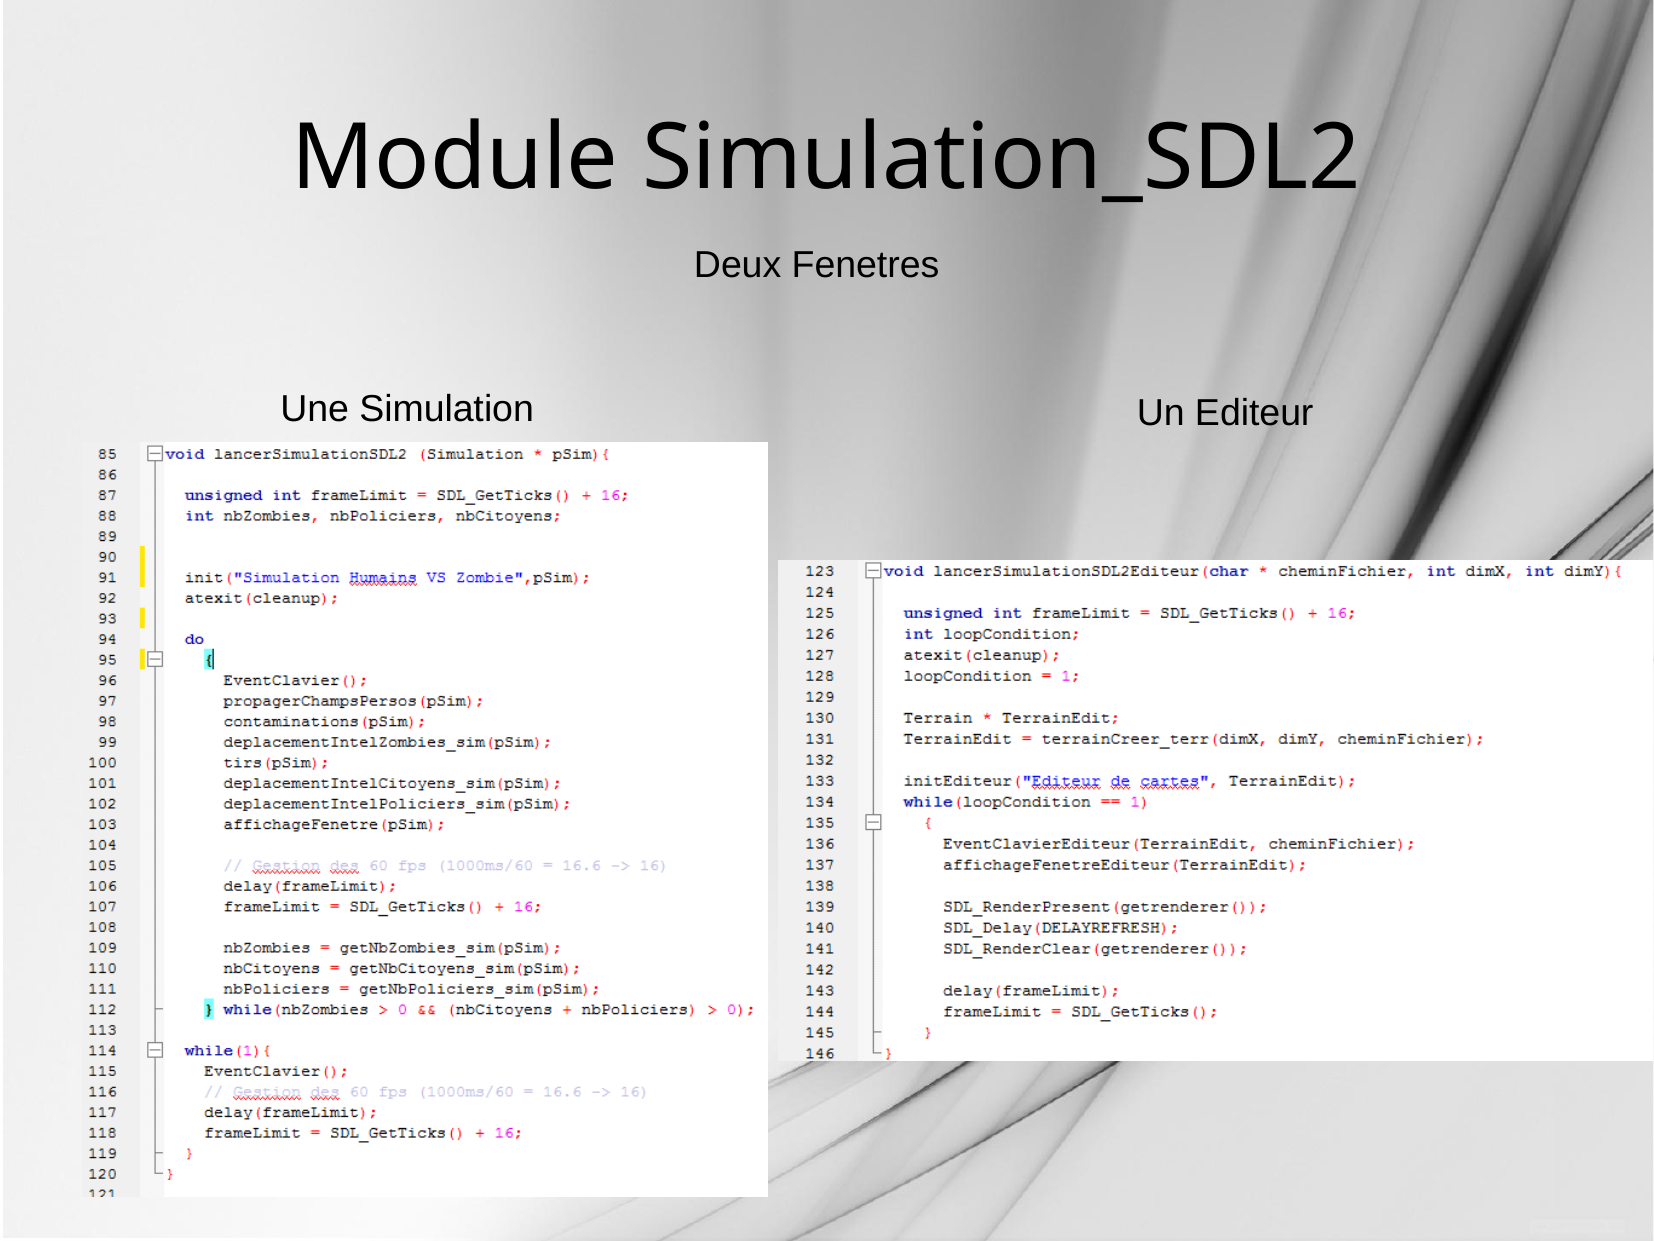

# Module Simulation_SDL2
Deux Fenetres
Une Simulation
Un Editeur